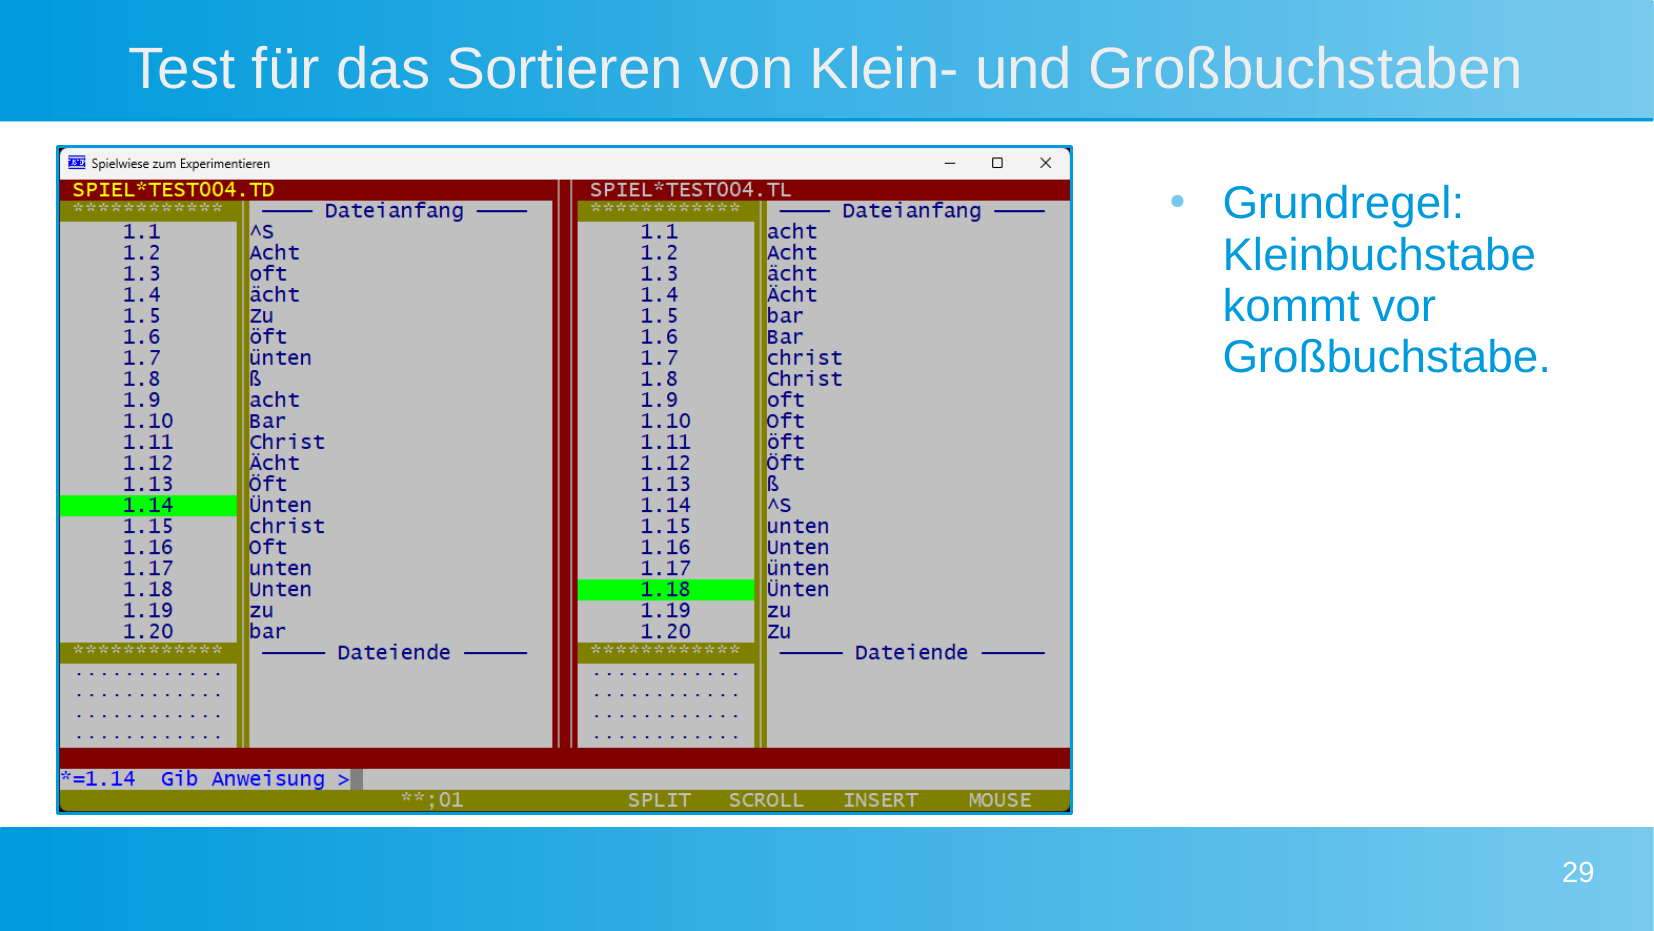

# Test für das Sortieren von Klein- und Großbuchstaben
Grundregel: Kleinbuchstabe kommt vor Großbuchstabe.
29